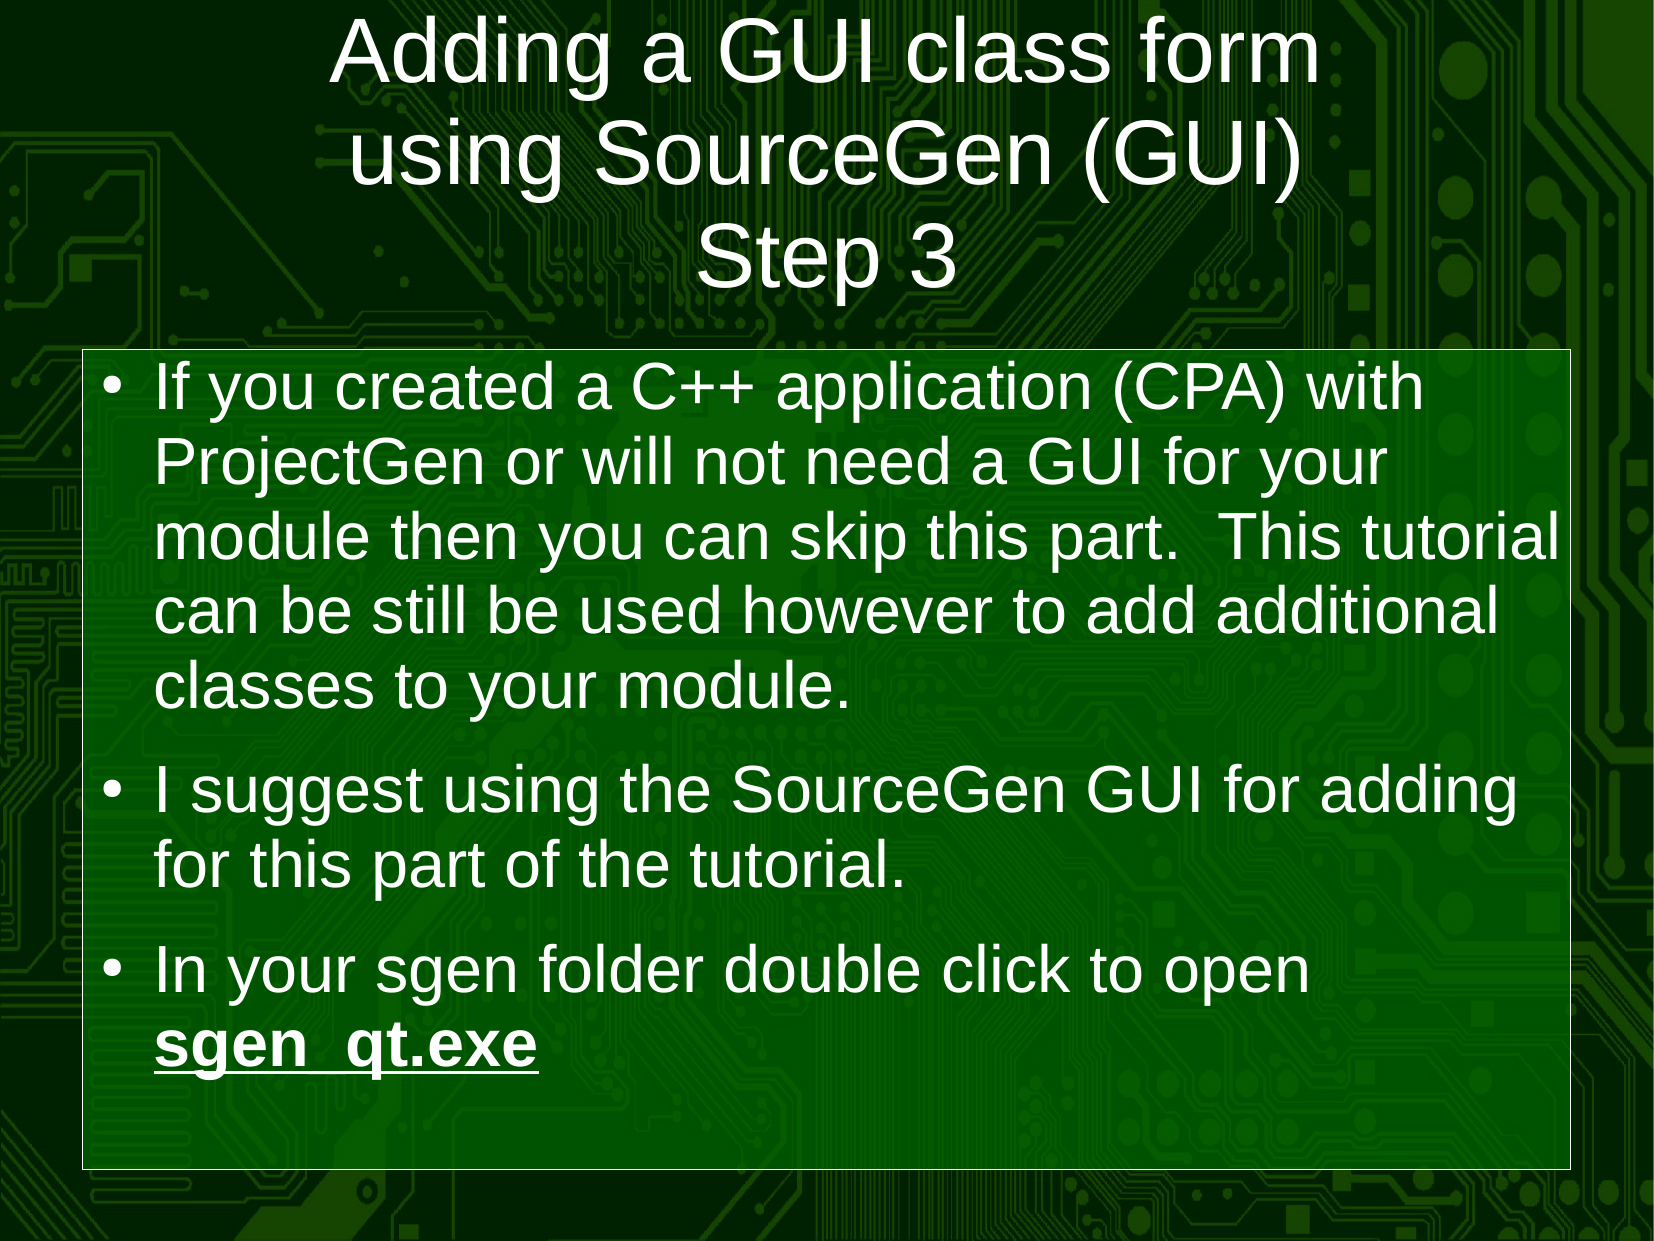

# Adding a GUI class form using SourceGen (GUI) Step 3
If you created a C++ application (CPA) with ProjectGen or will not need a GUI for your module then you can skip this part. This tutorial can be still be used however to add additional classes to your module.
I suggest using the SourceGen GUI for adding for this part of the tutorial.
In your sgen folder double click to open sgen_qt.exe